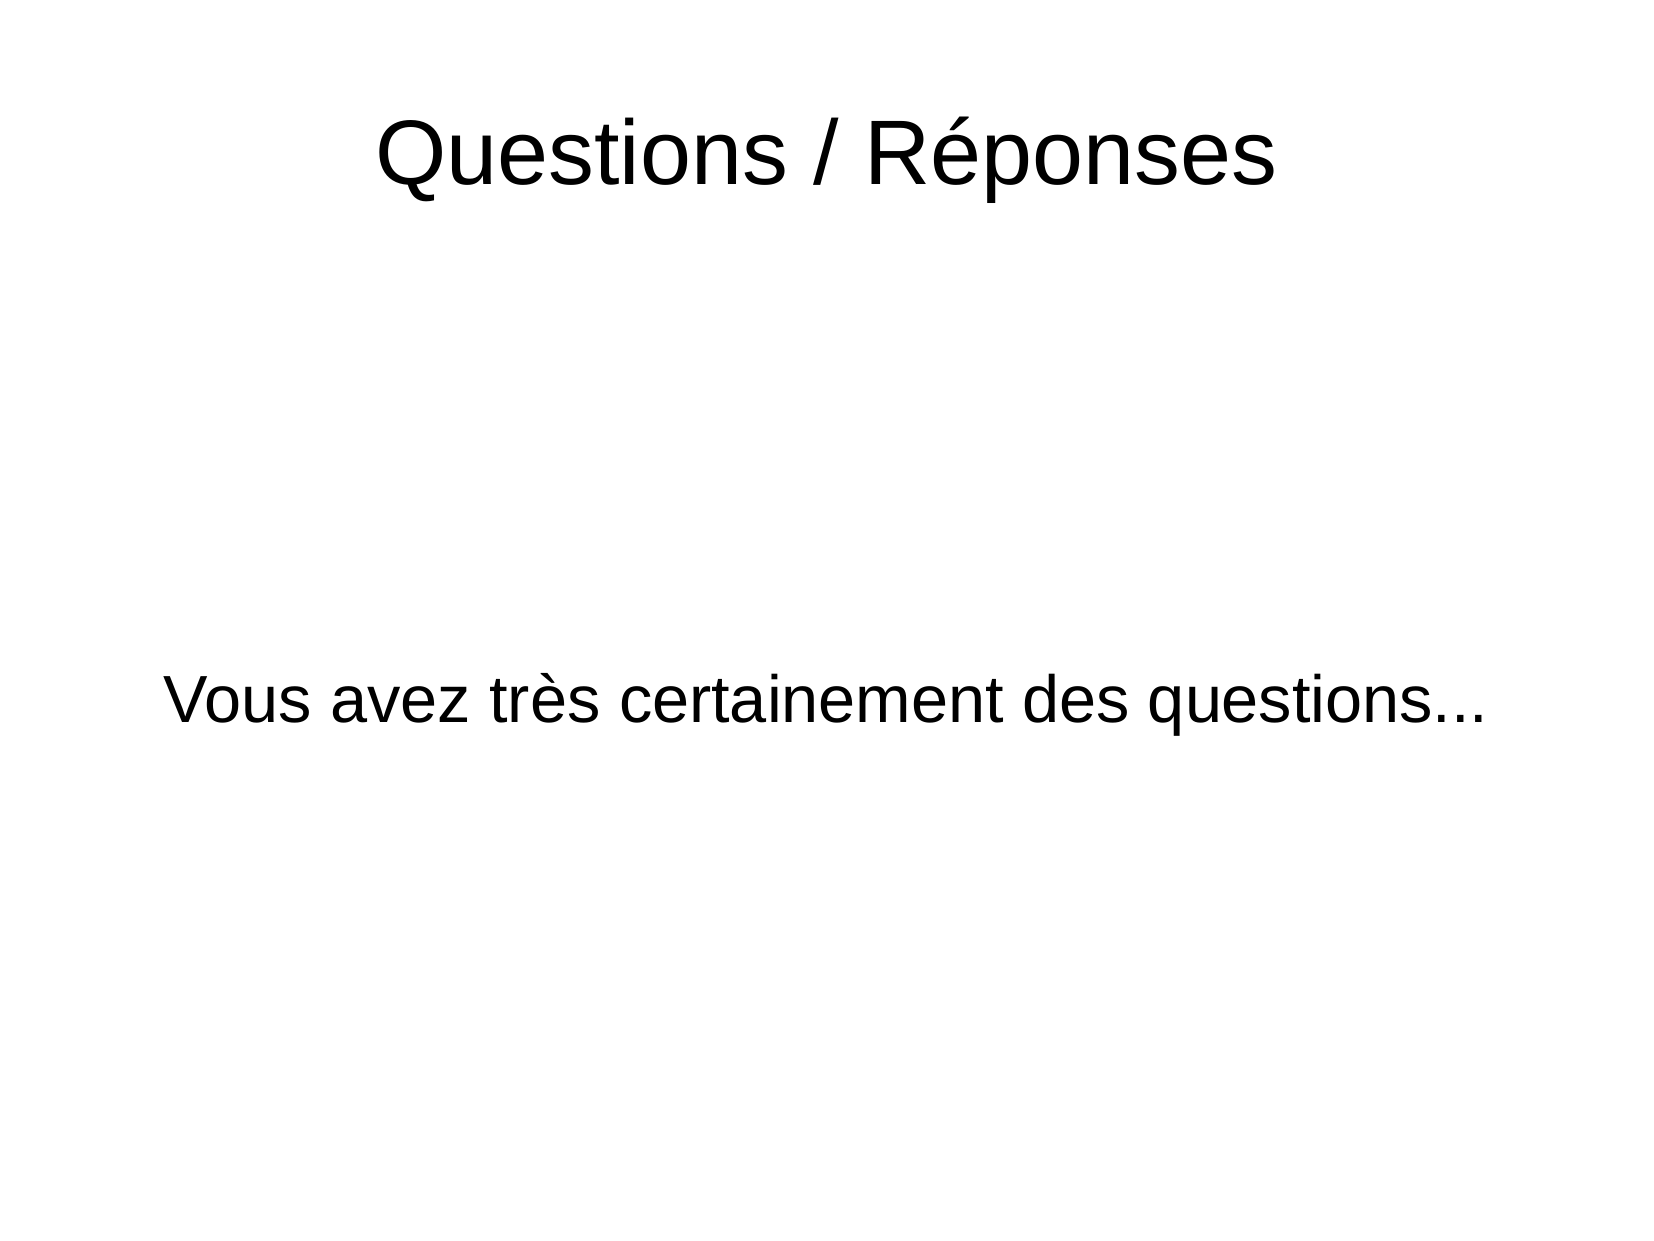

# Questions / Réponses
Vous avez très certainement des questions...